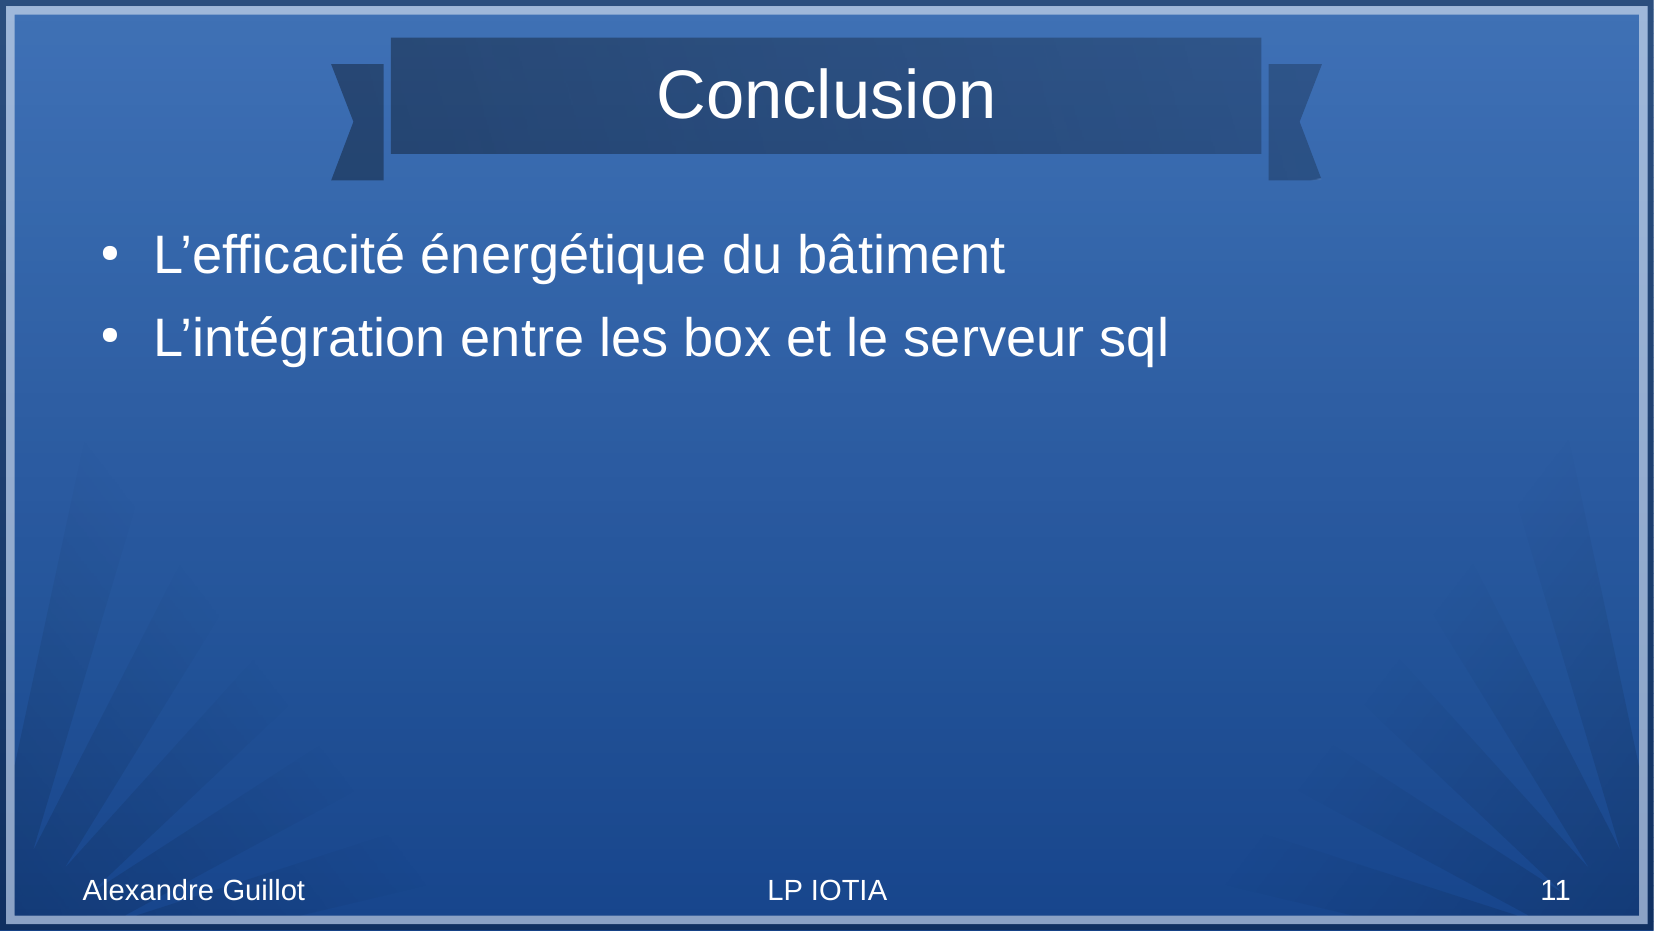

# Conclusion
L’efficacité énergétique du bâtiment
L’intégration entre les box et le serveur sql
Alexandre Guillot
LP IOTIA
11